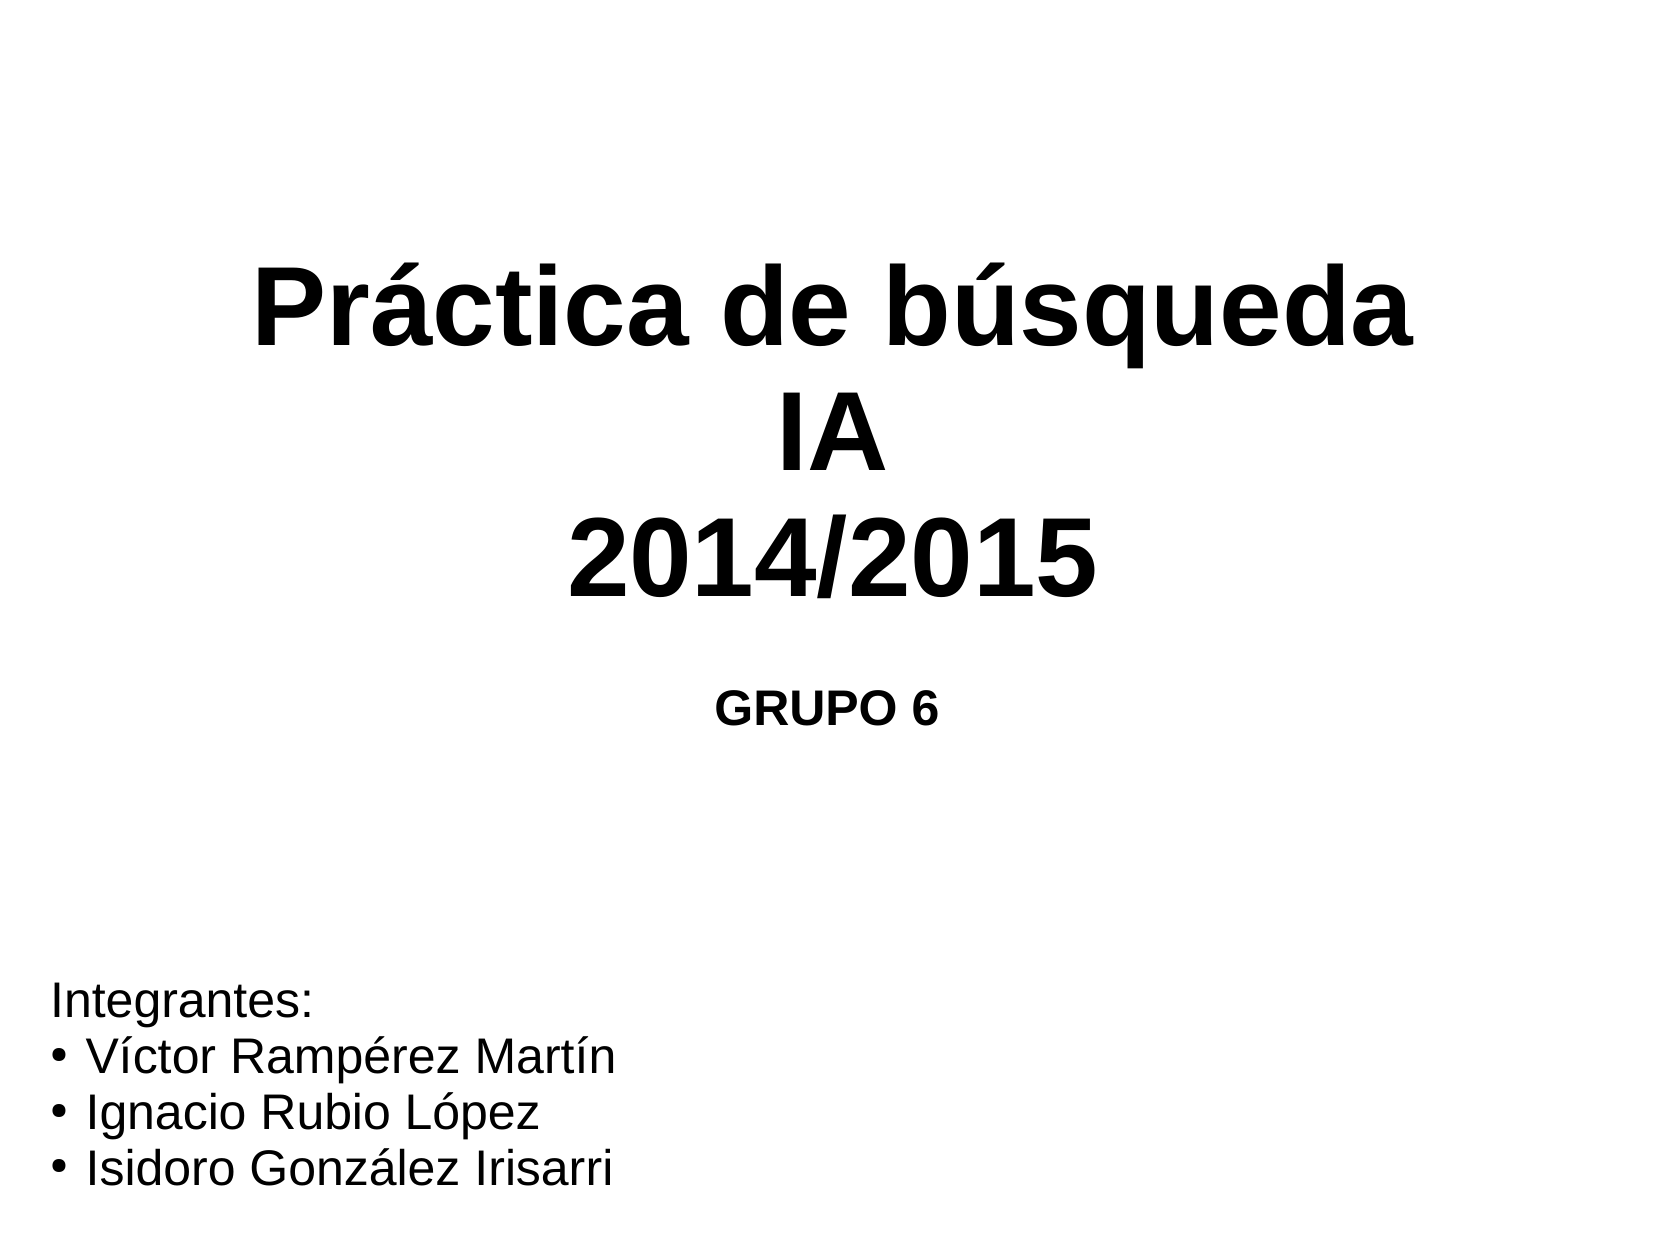

Práctica de búsqueda
IA
2014/2015
GRUPO 6
Integrantes:
Víctor Rampérez Martín
Ignacio Rubio López
Isidoro González Irisarri